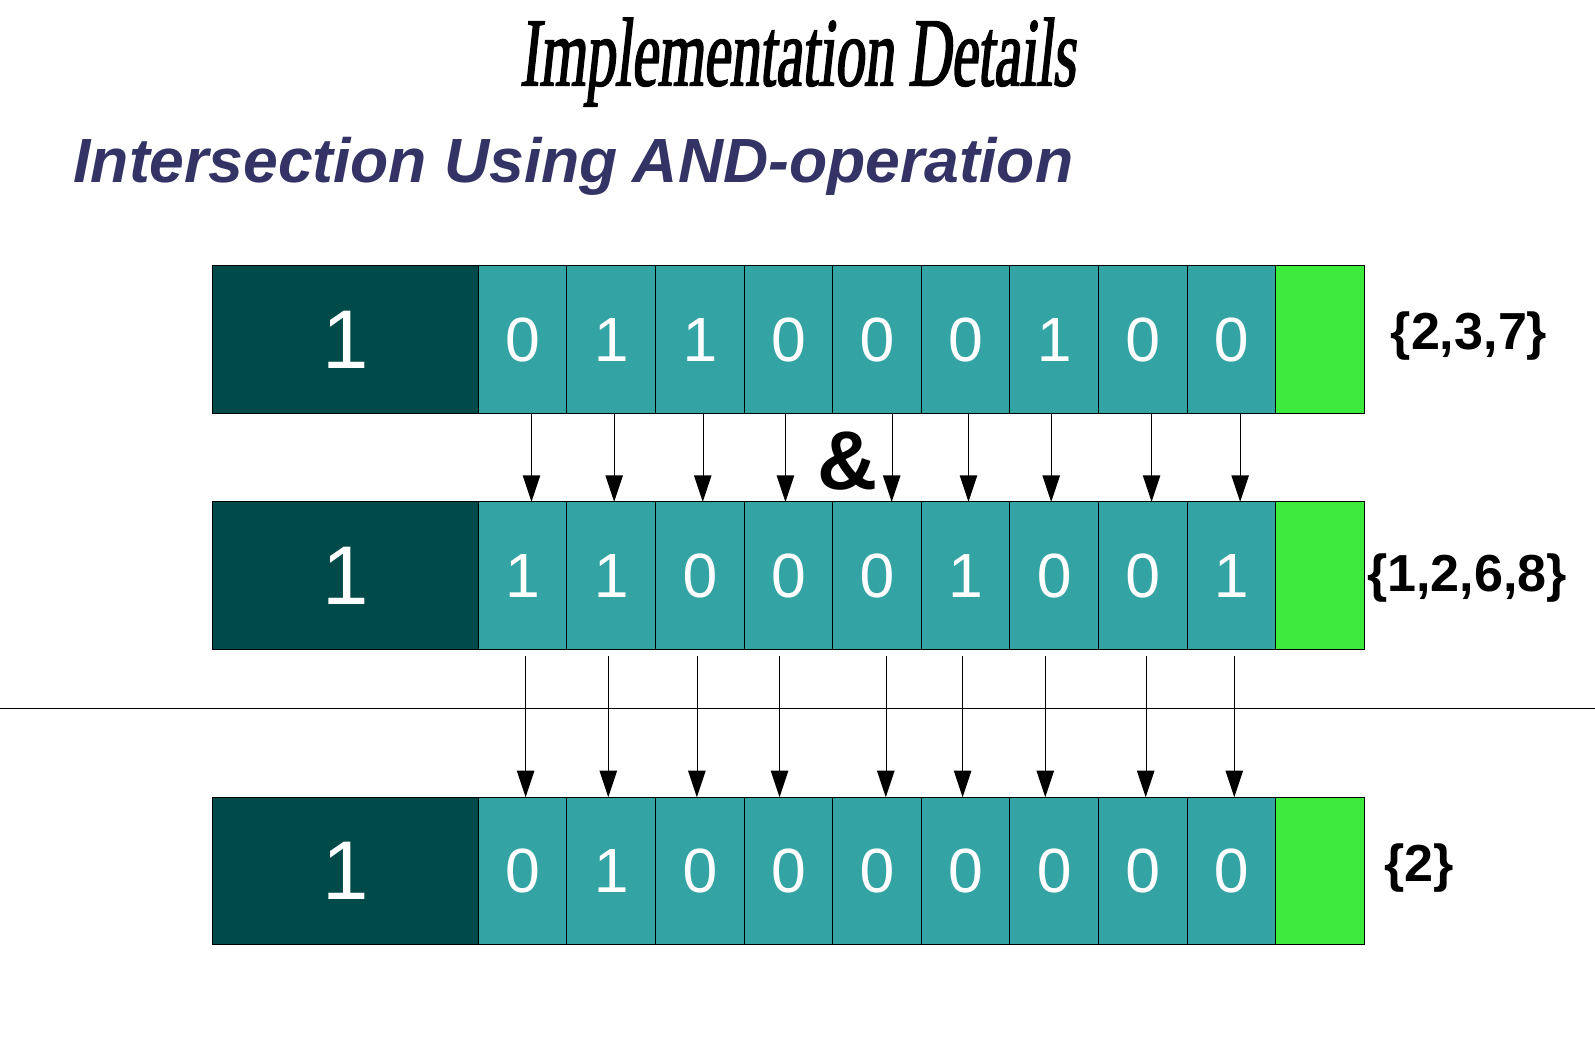

Implementation Details
Intersection Using AND-operation
1
0
1
1
0
0
0
1
0
0
1
0
1
1
0
0
0
1
0
0
{2,3,7}
&
1
1
1
0
0
0
1
0
0
1
{1,2,6,8}
1
0
1
0
0
0
0
0
0
0
{2}